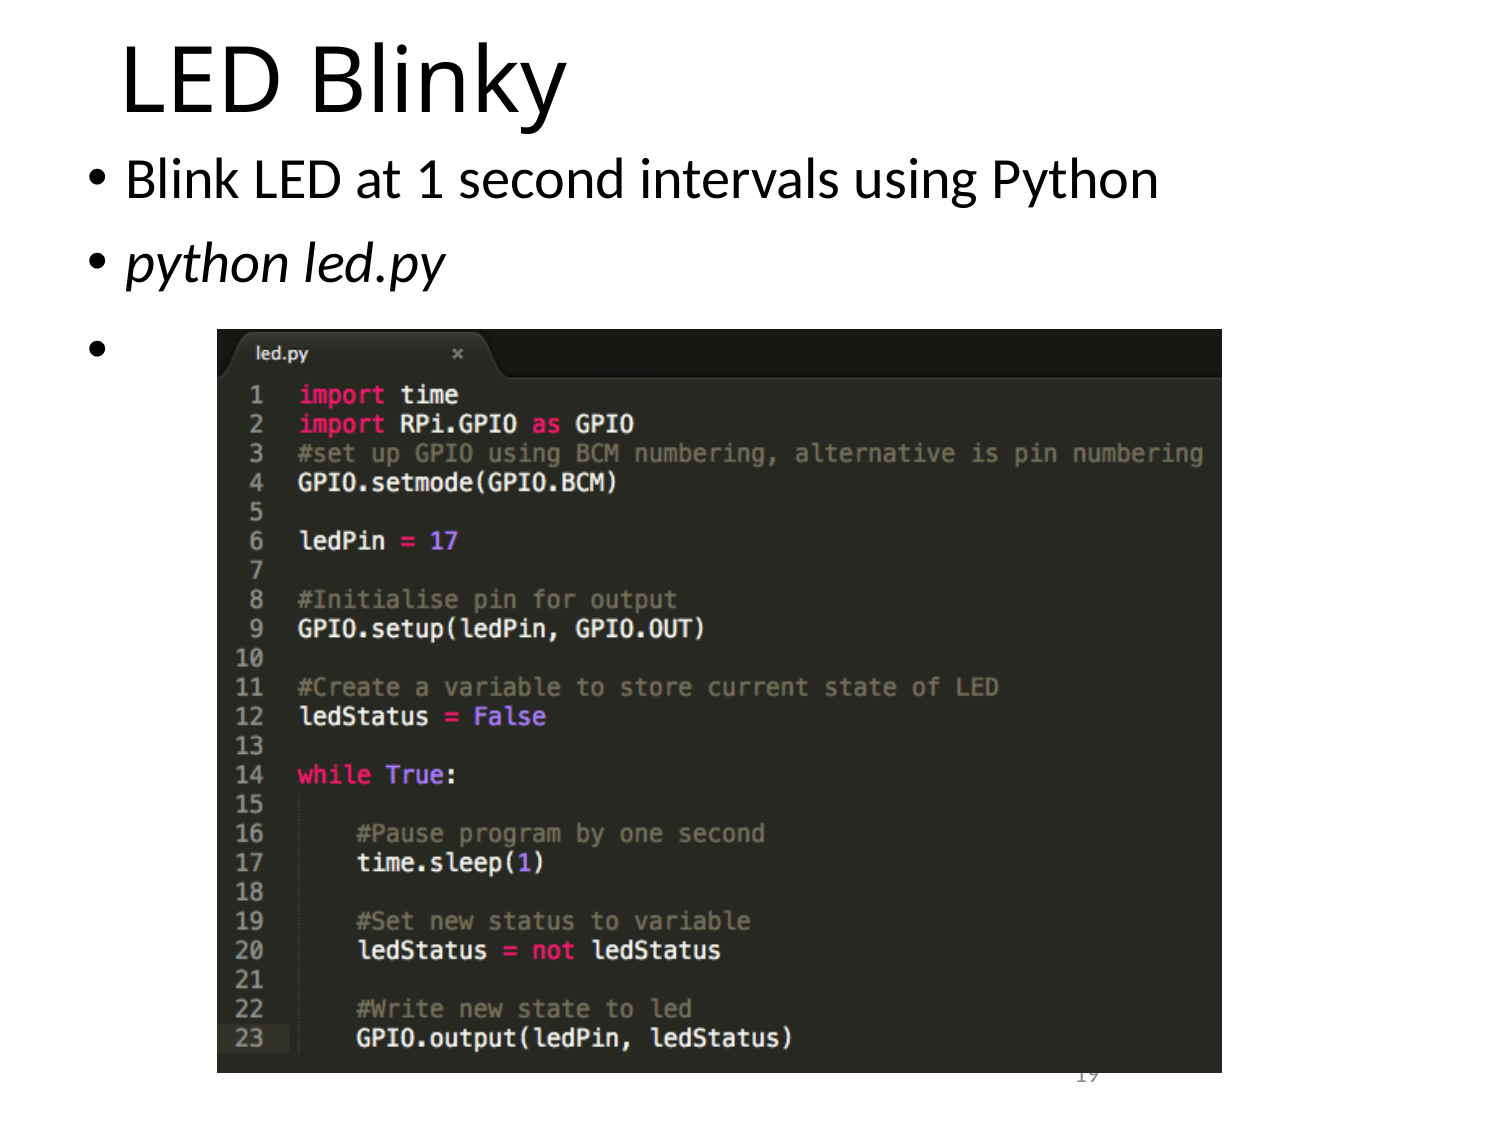

# LED Blinky
Blink LED at 1 second intervals using Python
python led.py